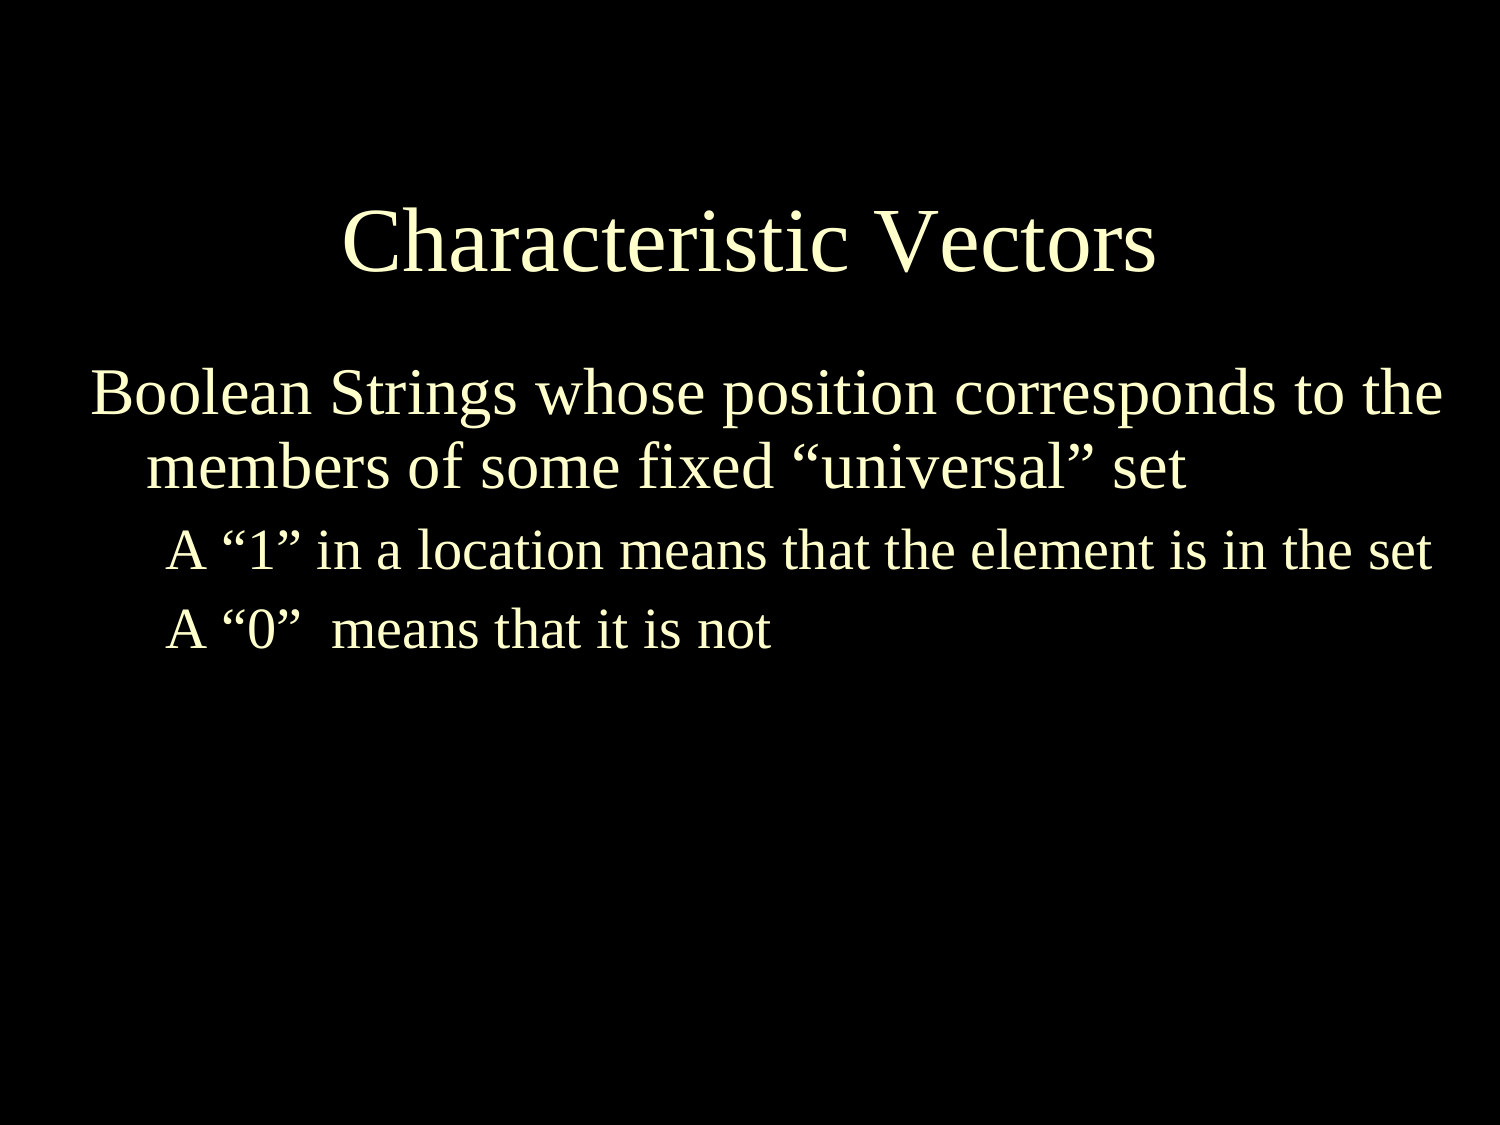

# Characteristic Vectors
Boolean Strings whose position corresponds to the members of some fixed “universal” set
A “1” in a location means that the element is in the set
A “0” means that it is not